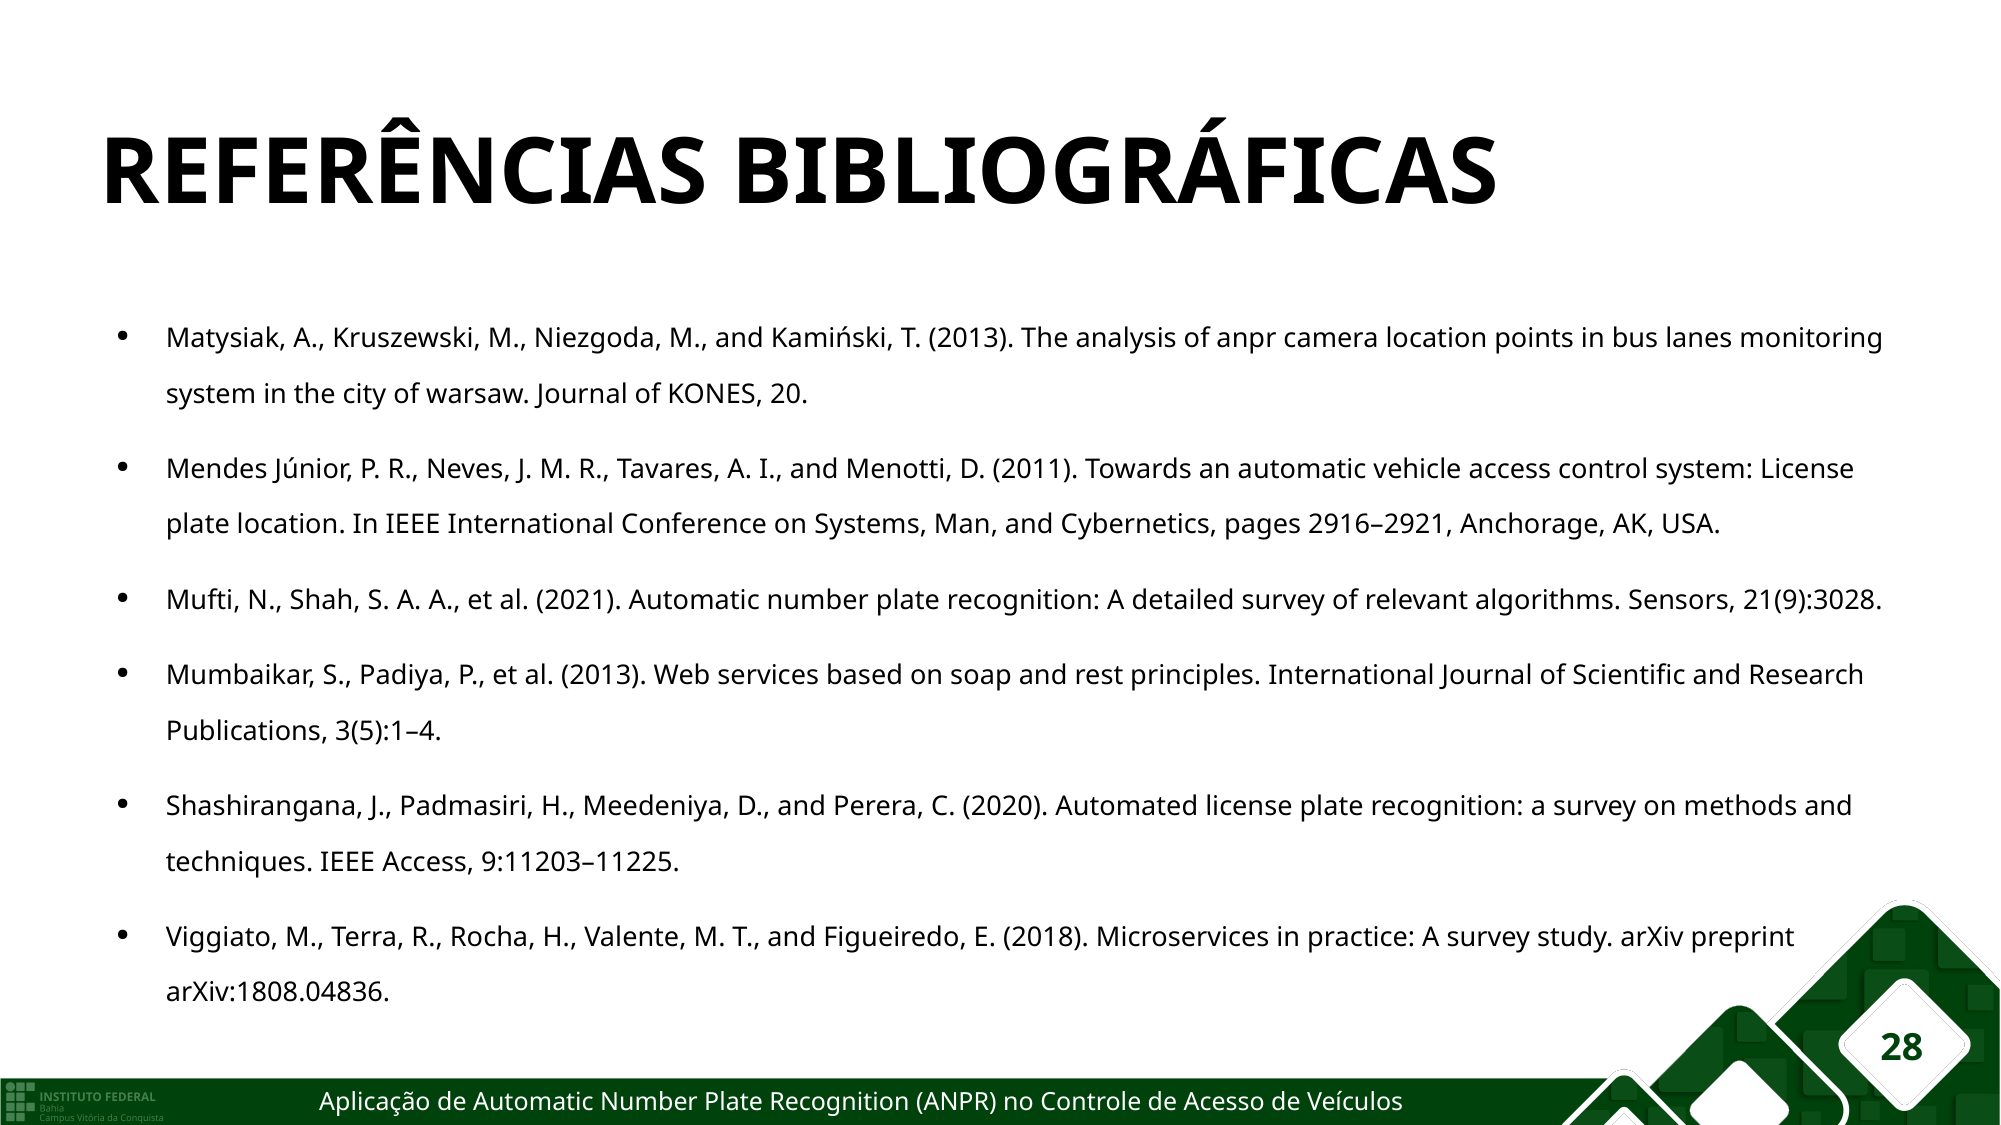

# REFERÊNCIAS BIBLIOGRÁFICAS
Matysiak, A., Kruszewski, M., Niezgoda, M., and Kamiński, T. (2013). The analysis of anpr camera location points in bus lanes monitoring system in the city of warsaw. Journal of KONES, 20.
Mendes Júnior, P. R., Neves, J. M. R., Tavares, A. I., and Menotti, D. (2011). Towards an automatic vehicle access control system: License plate location. In IEEE International Conference on Systems, Man, and Cybernetics, pages 2916–2921, Anchorage, AK, USA.
Mufti, N., Shah, S. A. A., et al. (2021). Automatic number plate recognition: A detailed survey of relevant algorithms. Sensors, 21(9):3028.
Mumbaikar, S., Padiya, P., et al. (2013). Web services based on soap and rest principles. International Journal of Scientific and Research Publications, 3(5):1–4.
Shashirangana, J., Padmasiri, H., Meedeniya, D., and Perera, C. (2020). Automated license plate recognition: a survey on methods and techniques. IEEE Access, 9:11203–11225.
Viggiato, M., Terra, R., Rocha, H., Valente, M. T., and Figueiredo, E. (2018). Microservices in practice: A survey study. arXiv preprint arXiv:1808.04836.